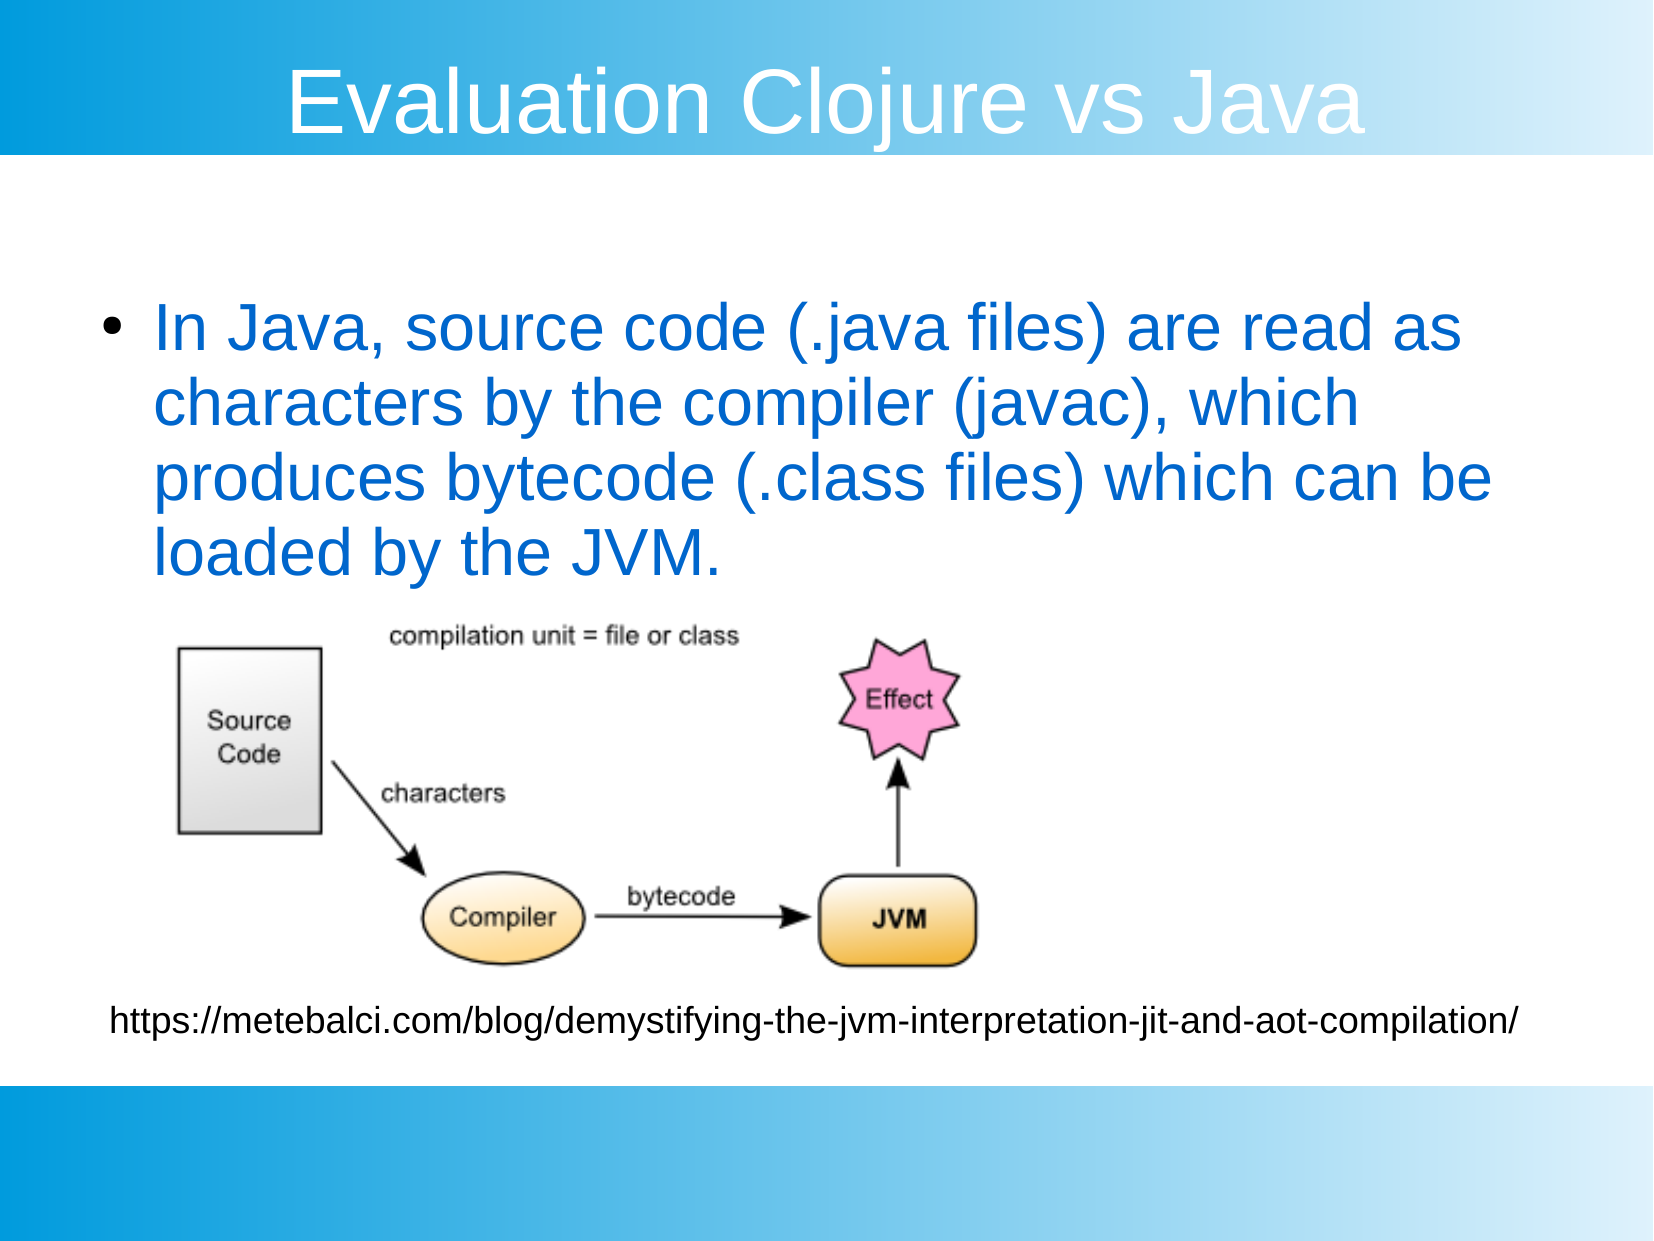

# Evaluation Clojure vs Java
In Java, source code (.java files) are read as characters by the compiler (javac), which produces bytecode (.class files) which can be loaded by the JVM.
https://metebalci.com/blog/demystifying-the-jvm-interpretation-jit-and-aot-compilation/